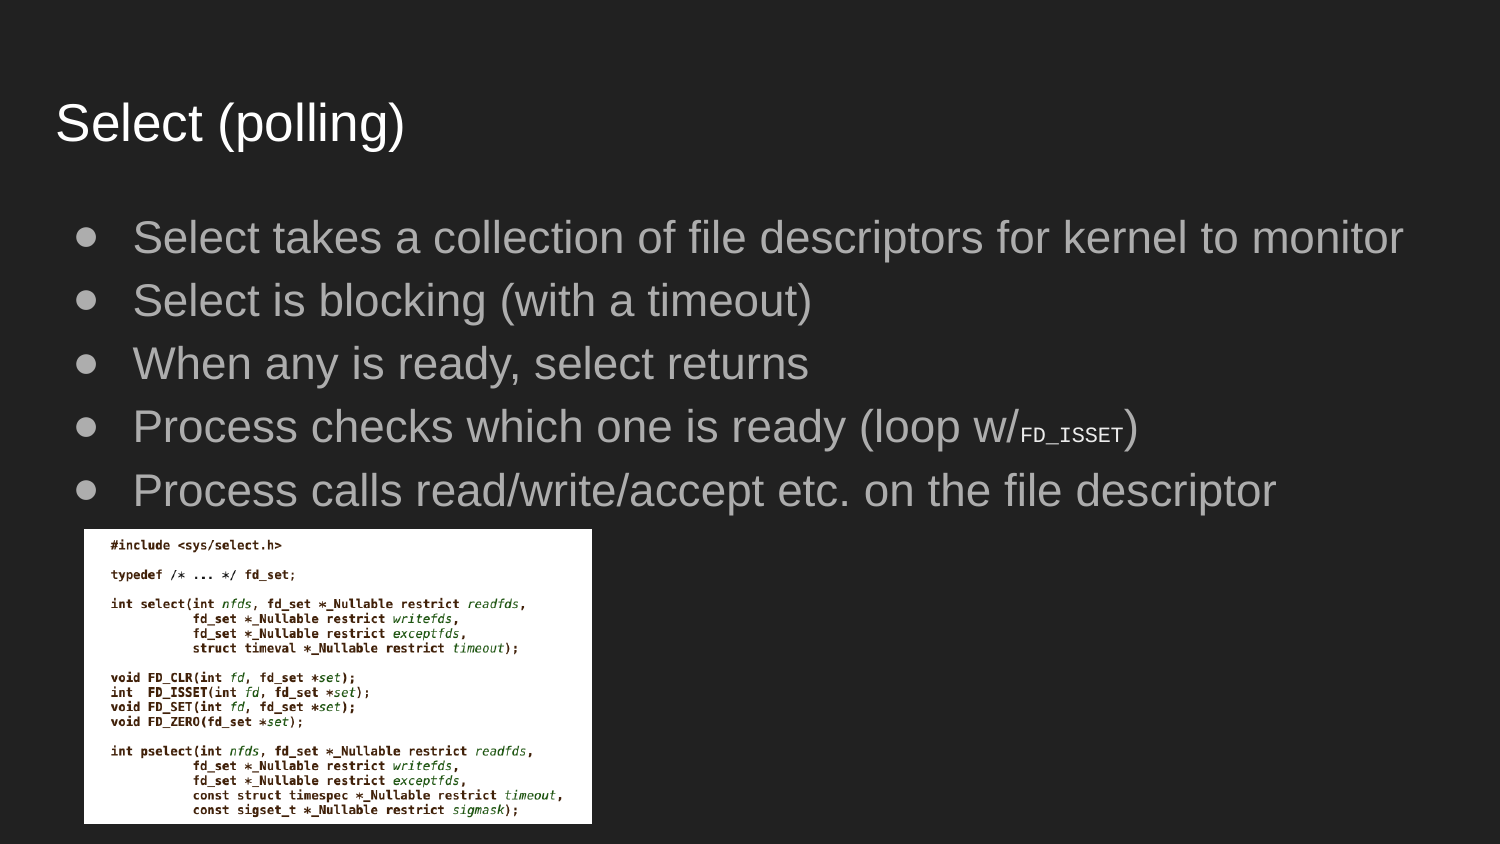

# Select (polling)
Select takes a collection of file descriptors for kernel to monitor
Select is blocking (with a timeout)
When any is ready, select returns
Process checks which one is ready (loop w/FD_ISSET)
Process calls read/write/accept etc. on the file descriptor